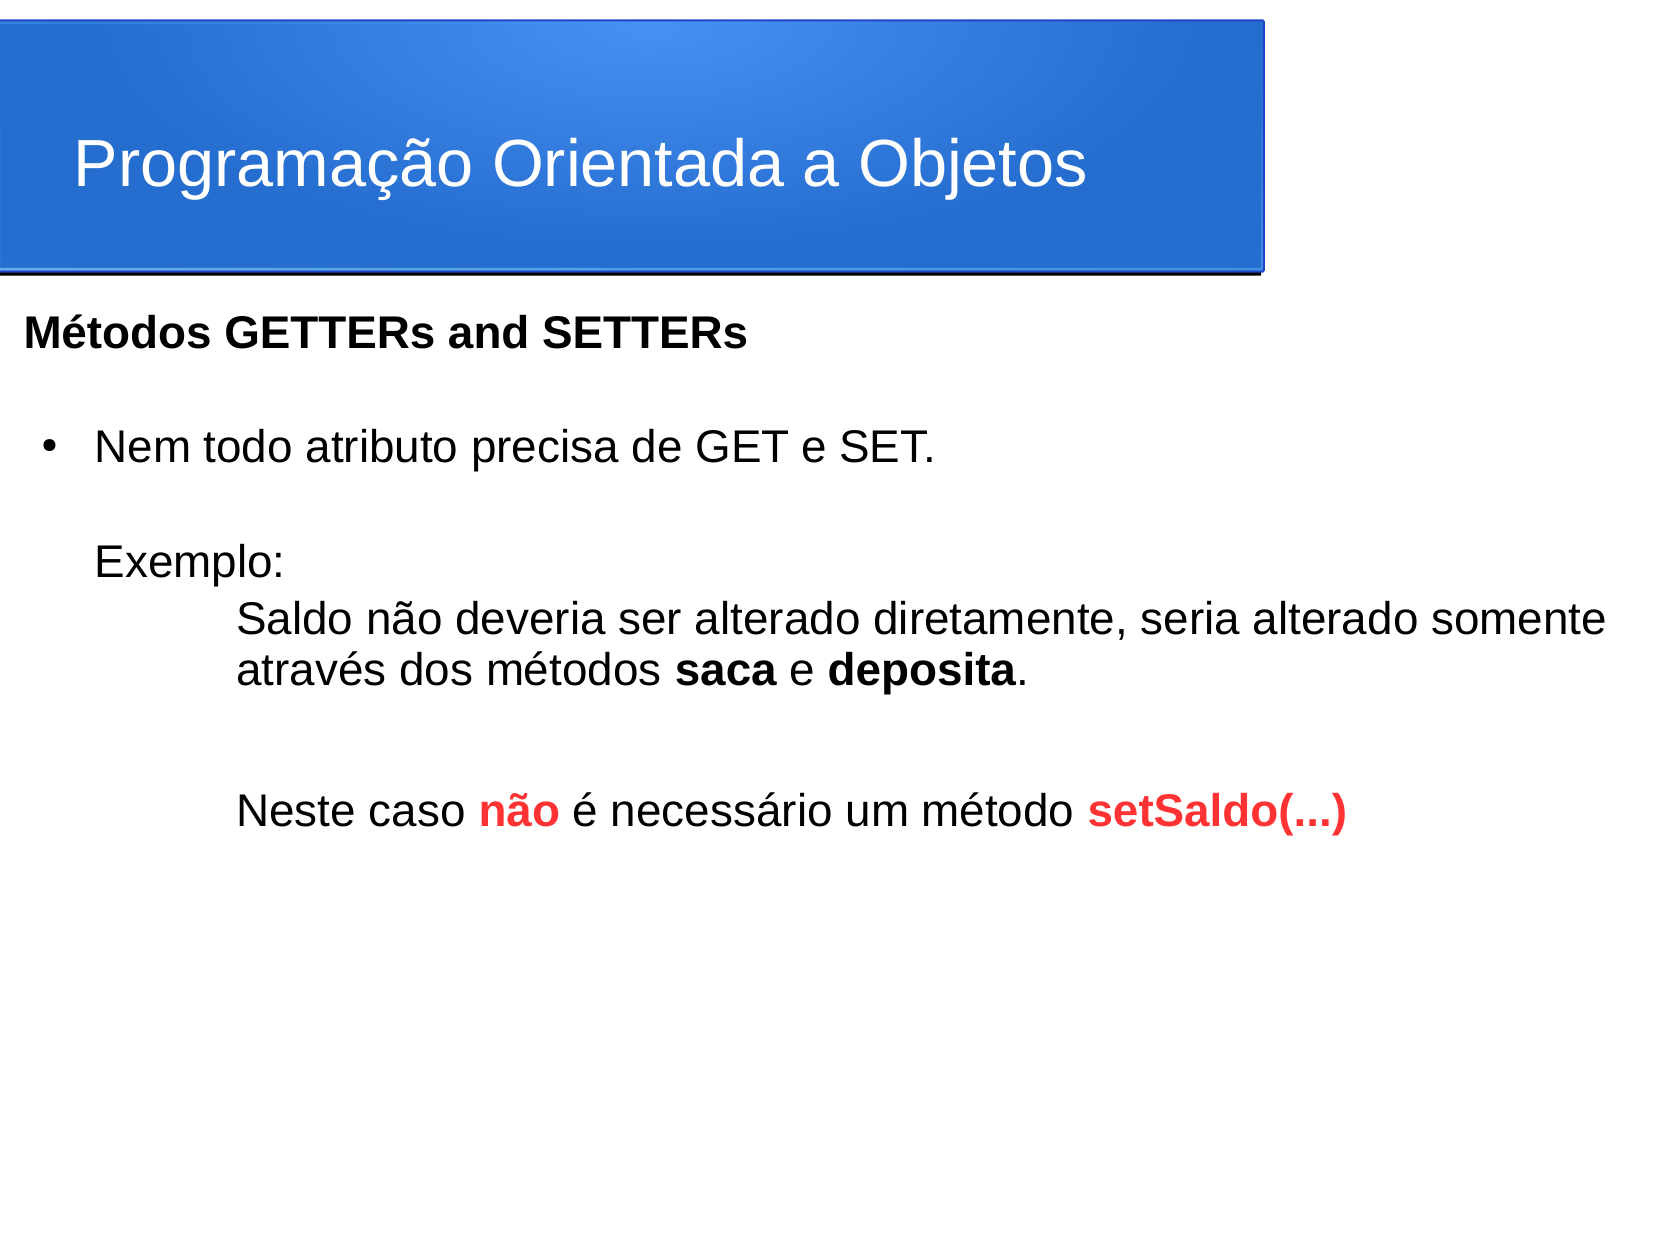

Programação Orientada a Objetos
# Métodos GETTERs and SETTERs
Nem todo atributo precisa de GET e SET.
Exemplo:
Saldo não deveria ser alterado diretamente, seria alterado somente através dos métodos saca e deposita.
Neste caso não é necessário um método setSaldo(...)